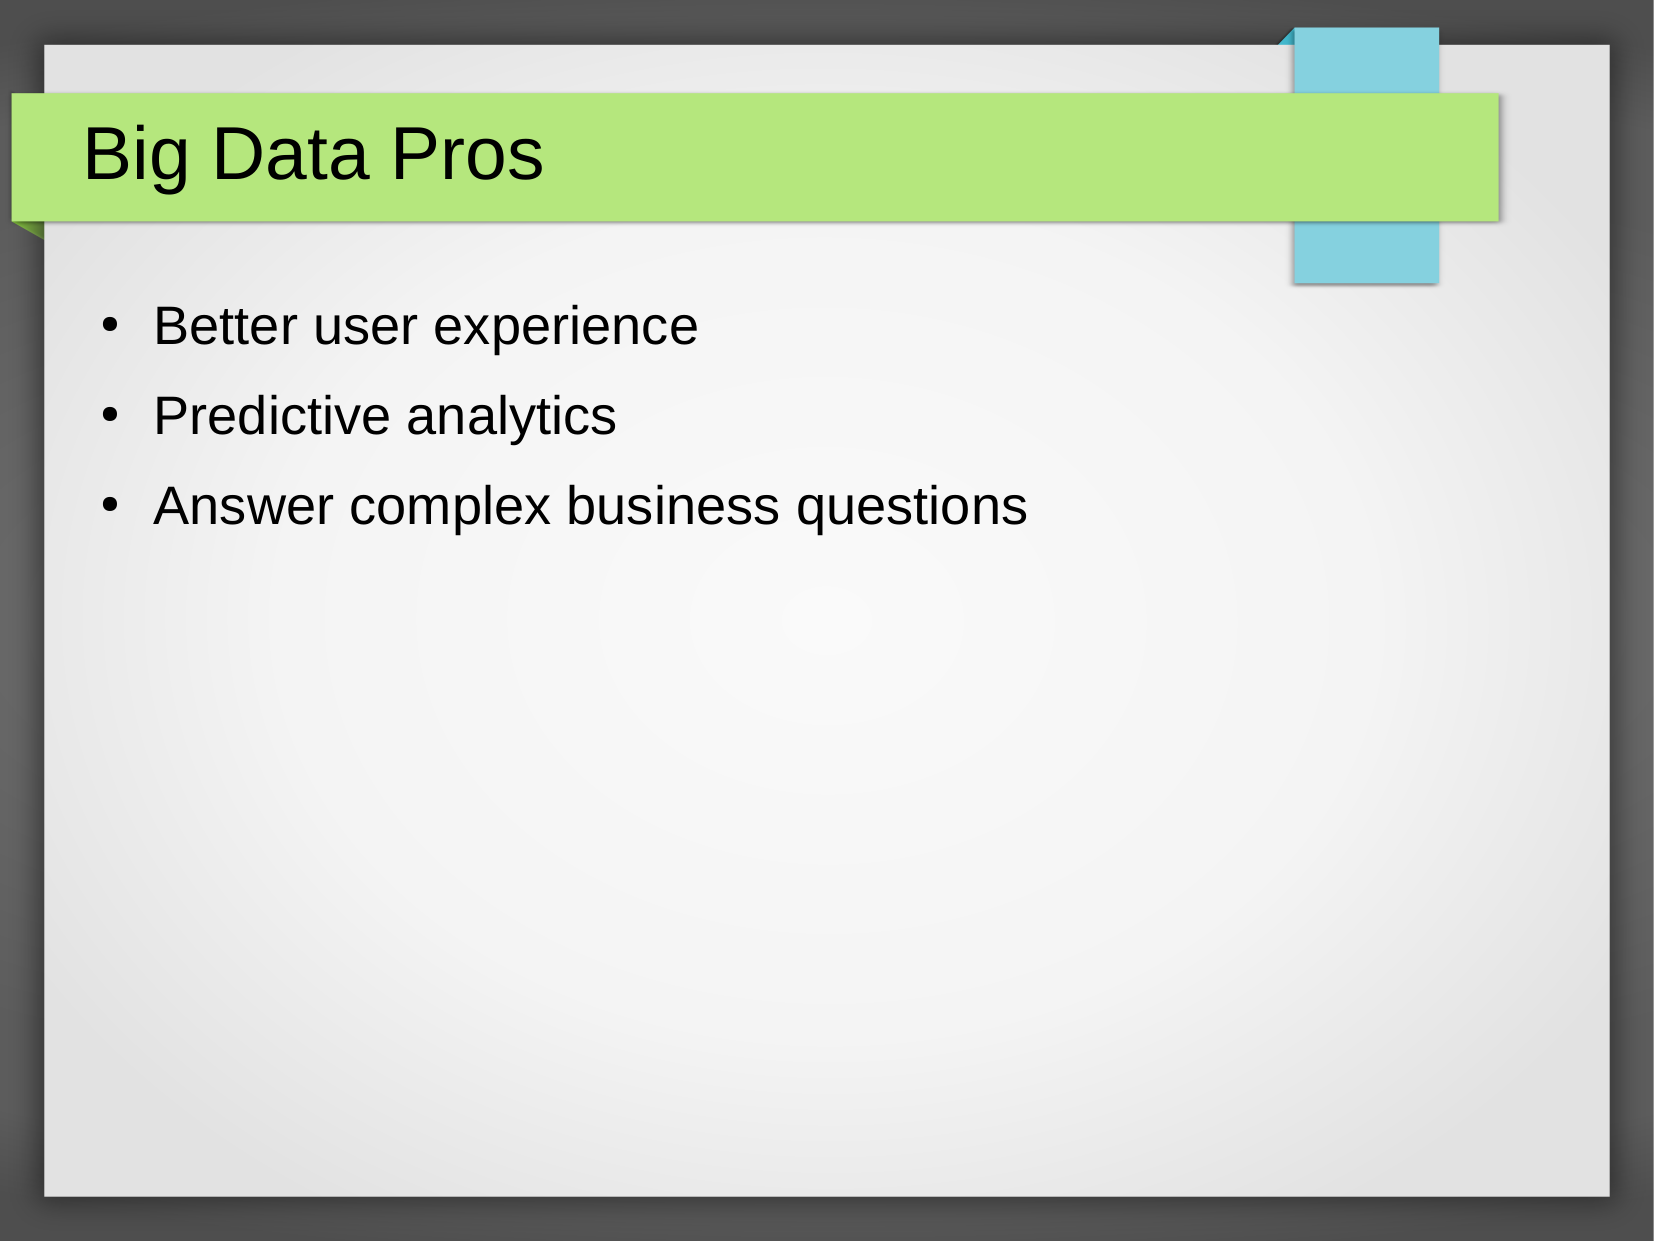

# Big Data Pros
Better user experience
Predictive analytics
Answer complex business questions